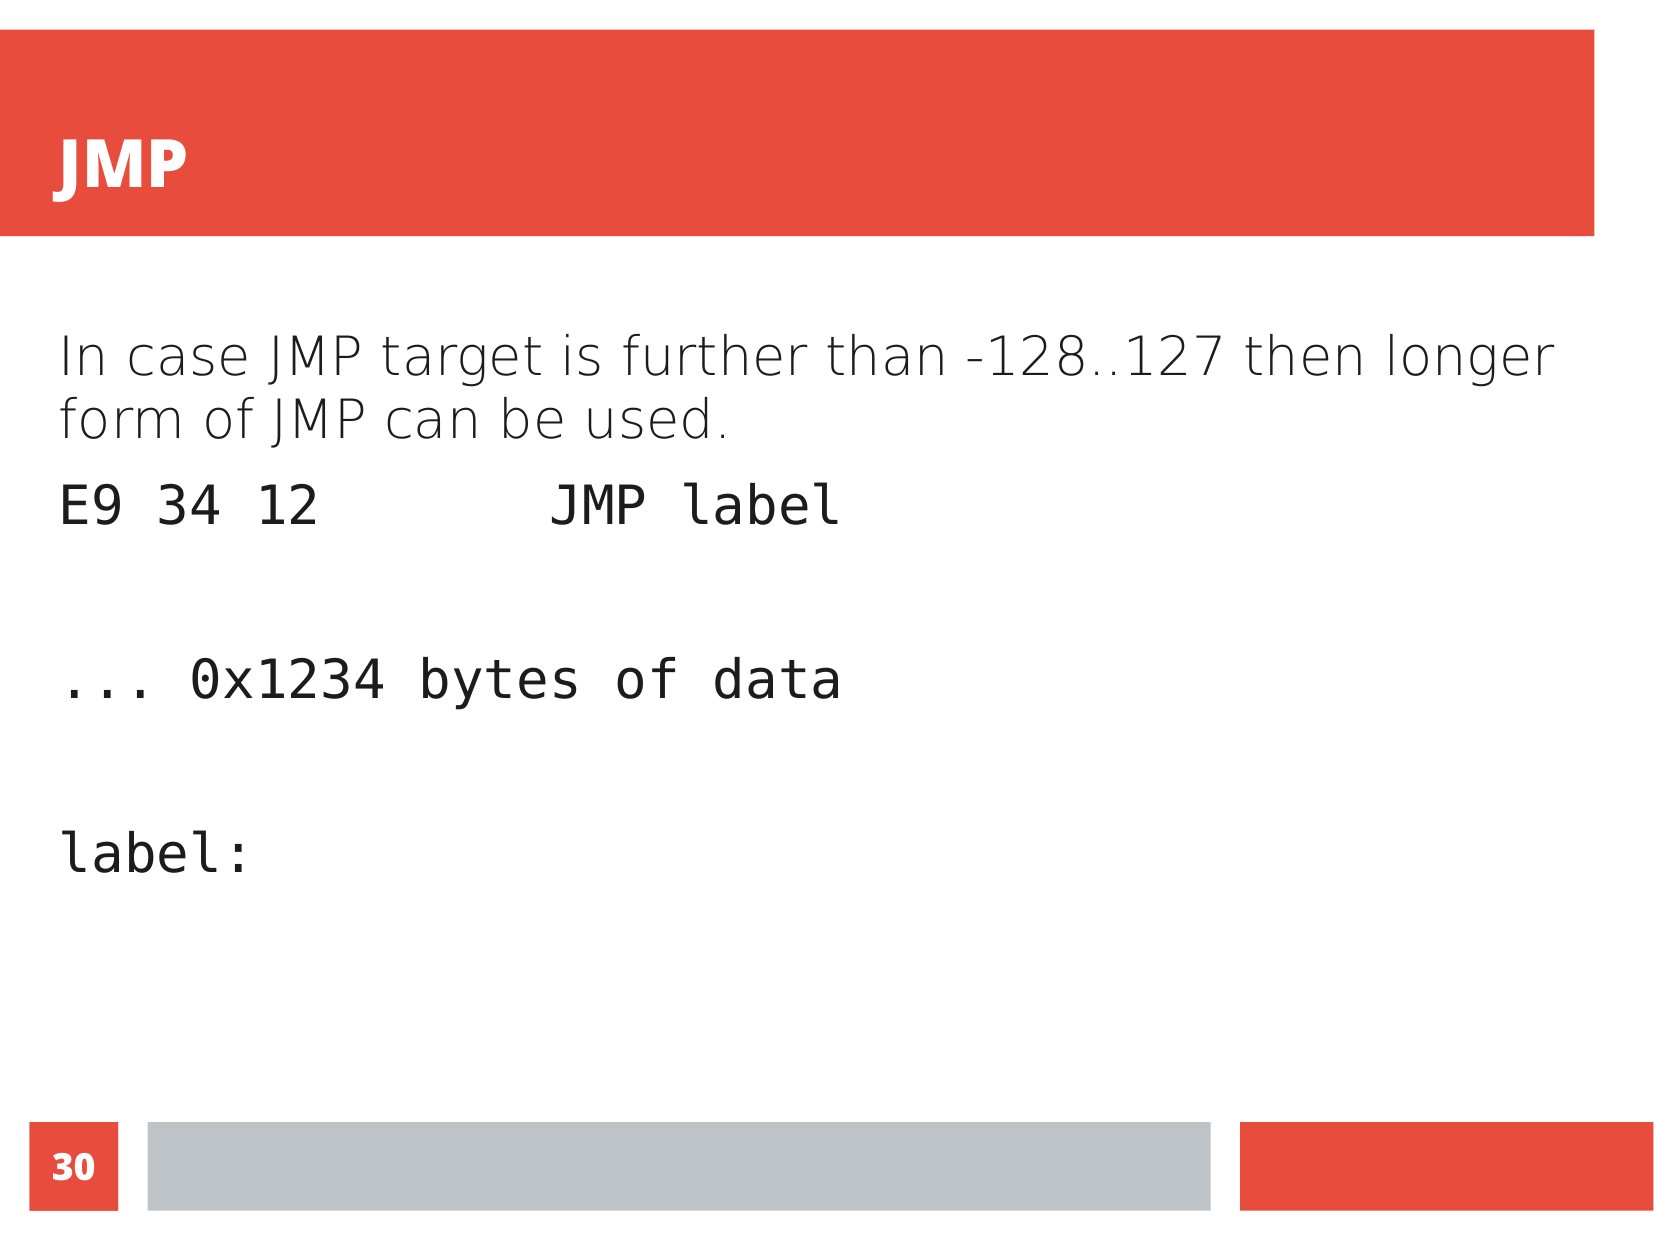

# JMP
In case JMP target is further than -128..127 then longer form of JMP can be used.
E9 34 12 JMP label
... 0x1234 bytes of data
label:
30